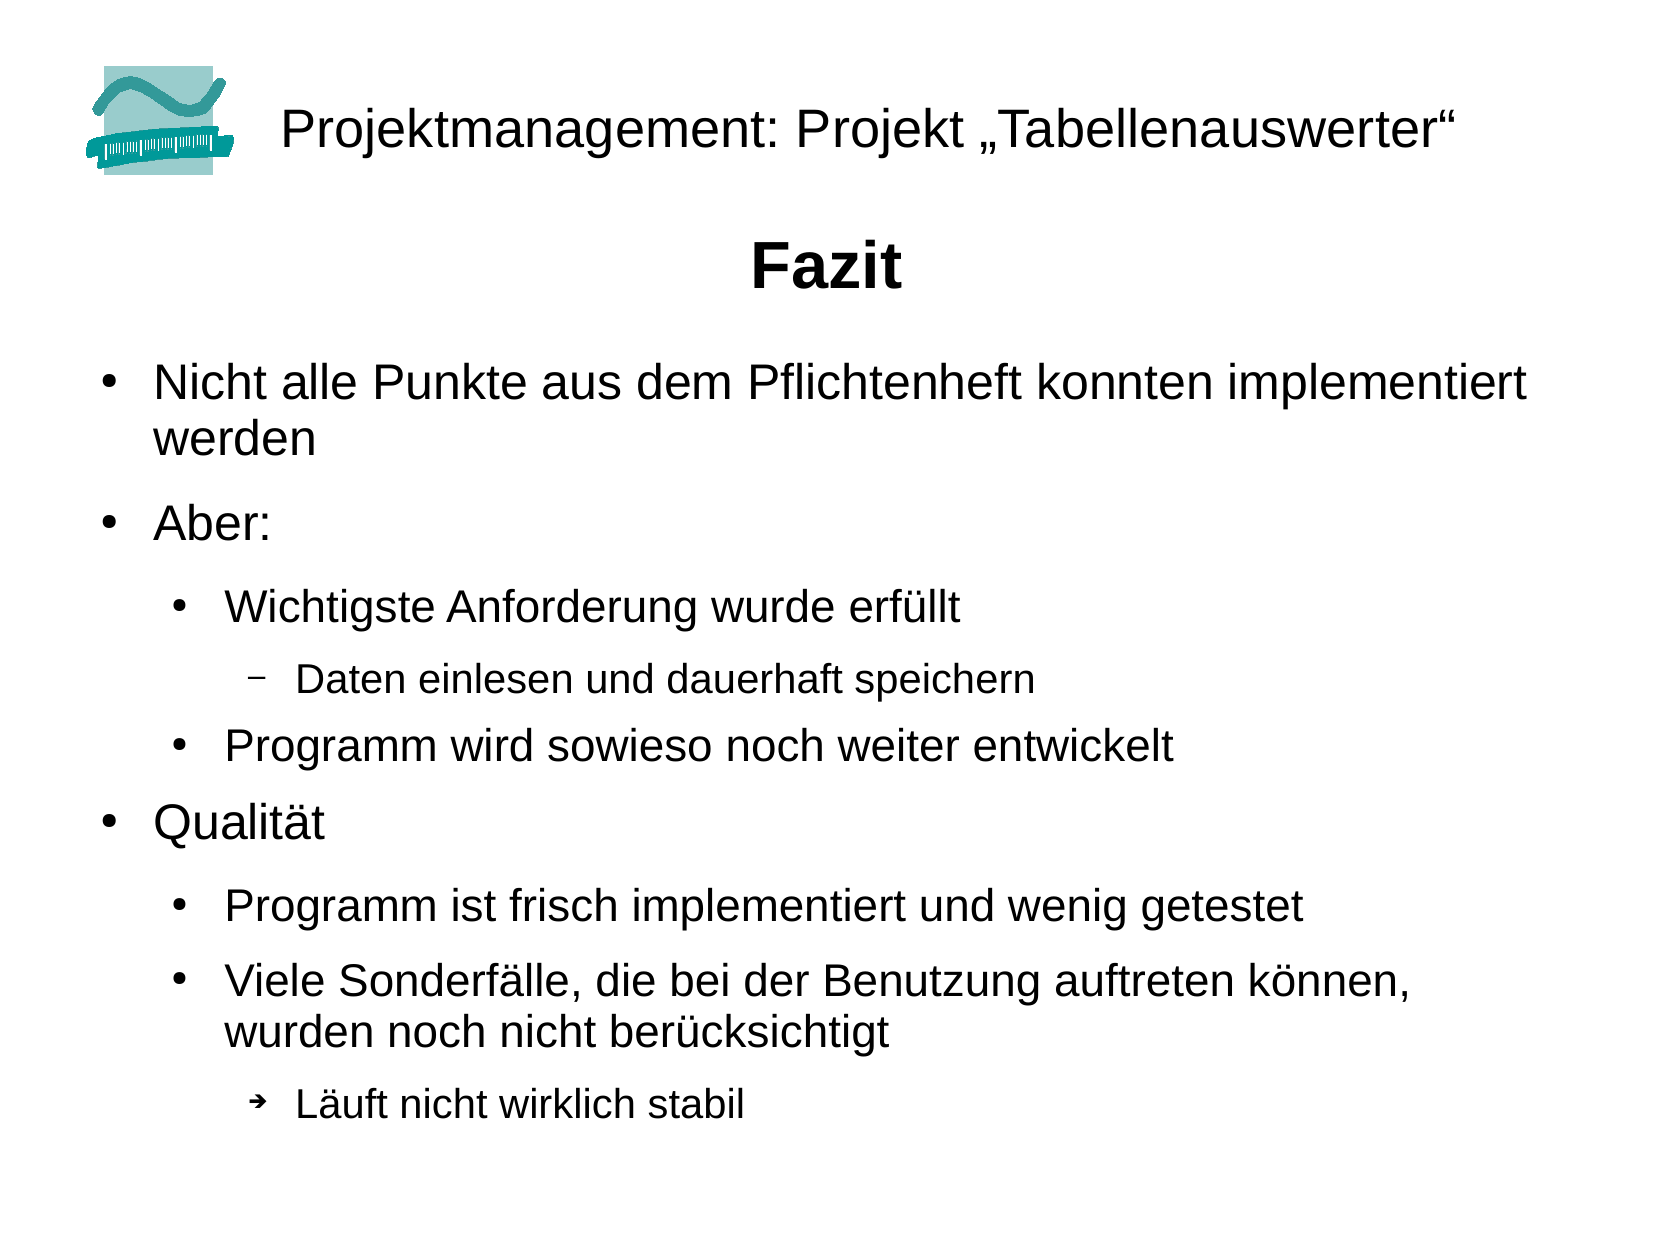

# Fazit
Nicht alle Punkte aus dem Pflichtenheft konnten implementiert werden
Aber:
Wichtigste Anforderung wurde erfüllt
Daten einlesen und dauerhaft speichern
Programm wird sowieso noch weiter entwickelt
Qualität
Programm ist frisch implementiert und wenig getestet
Viele Sonderfälle, die bei der Benutzung auftreten können, wurden noch nicht berücksichtigt
Läuft nicht wirklich stabil